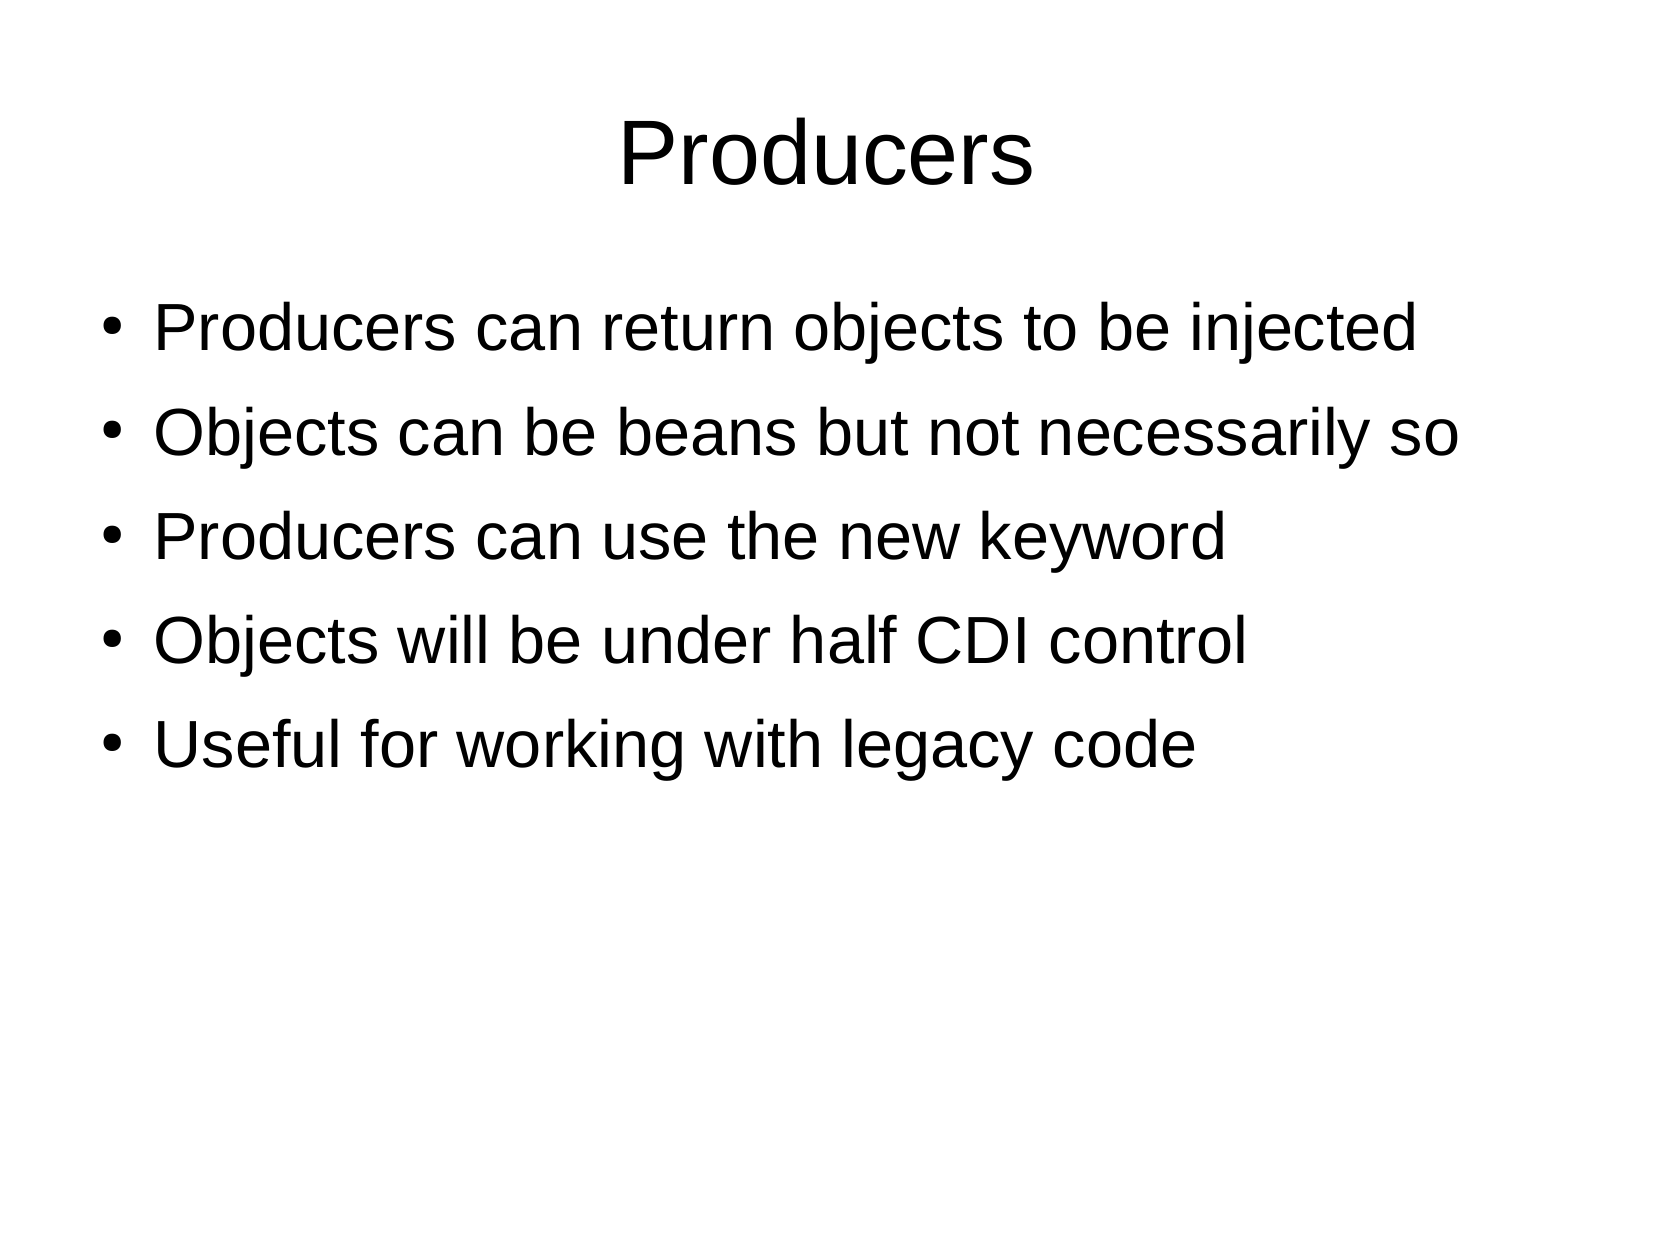

# Producers
Producers can return objects to be injected
Objects can be beans but not necessarily so
Producers can use the new keyword
Objects will be under half CDI control
Useful for working with legacy code